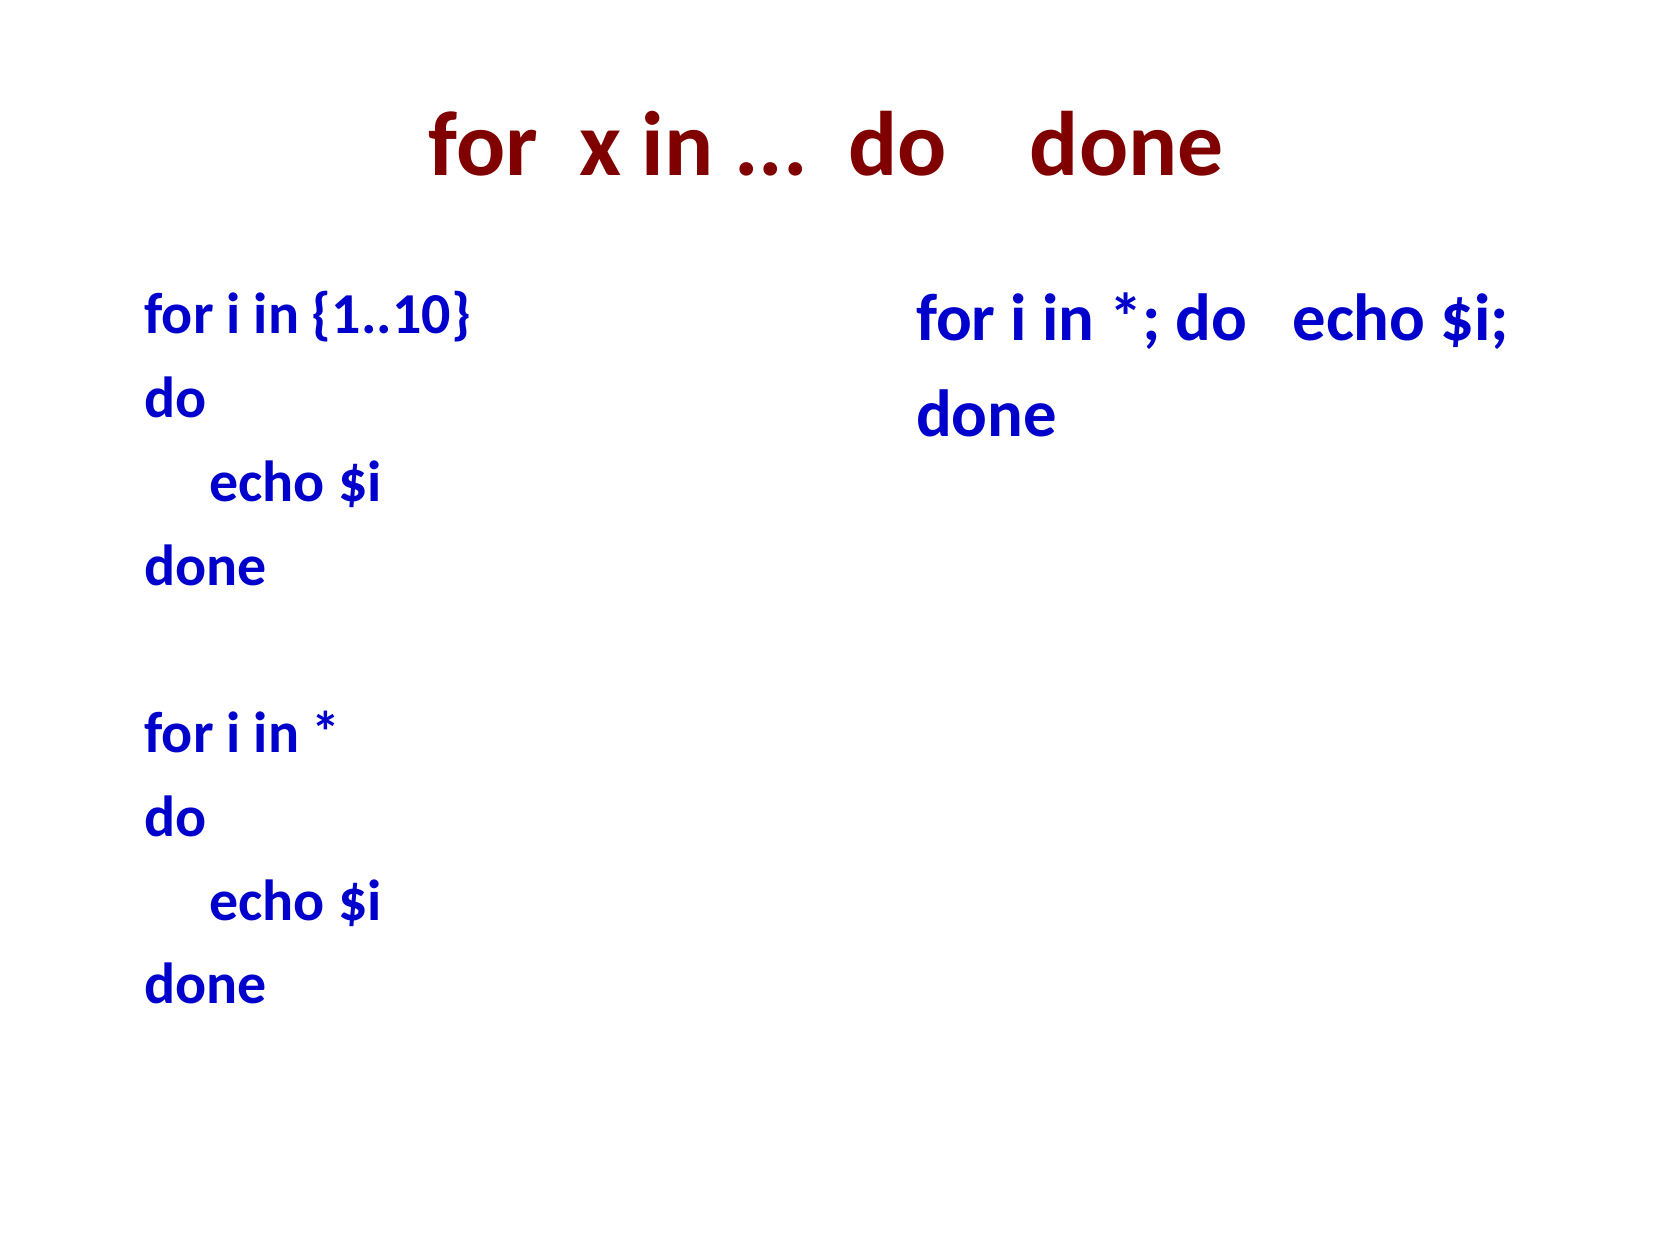

# for x in ... do done
for i in {1..10}
do
 echo $i
done
for i in *
do
 echo $i
done
for i in *; do echo $i;
done